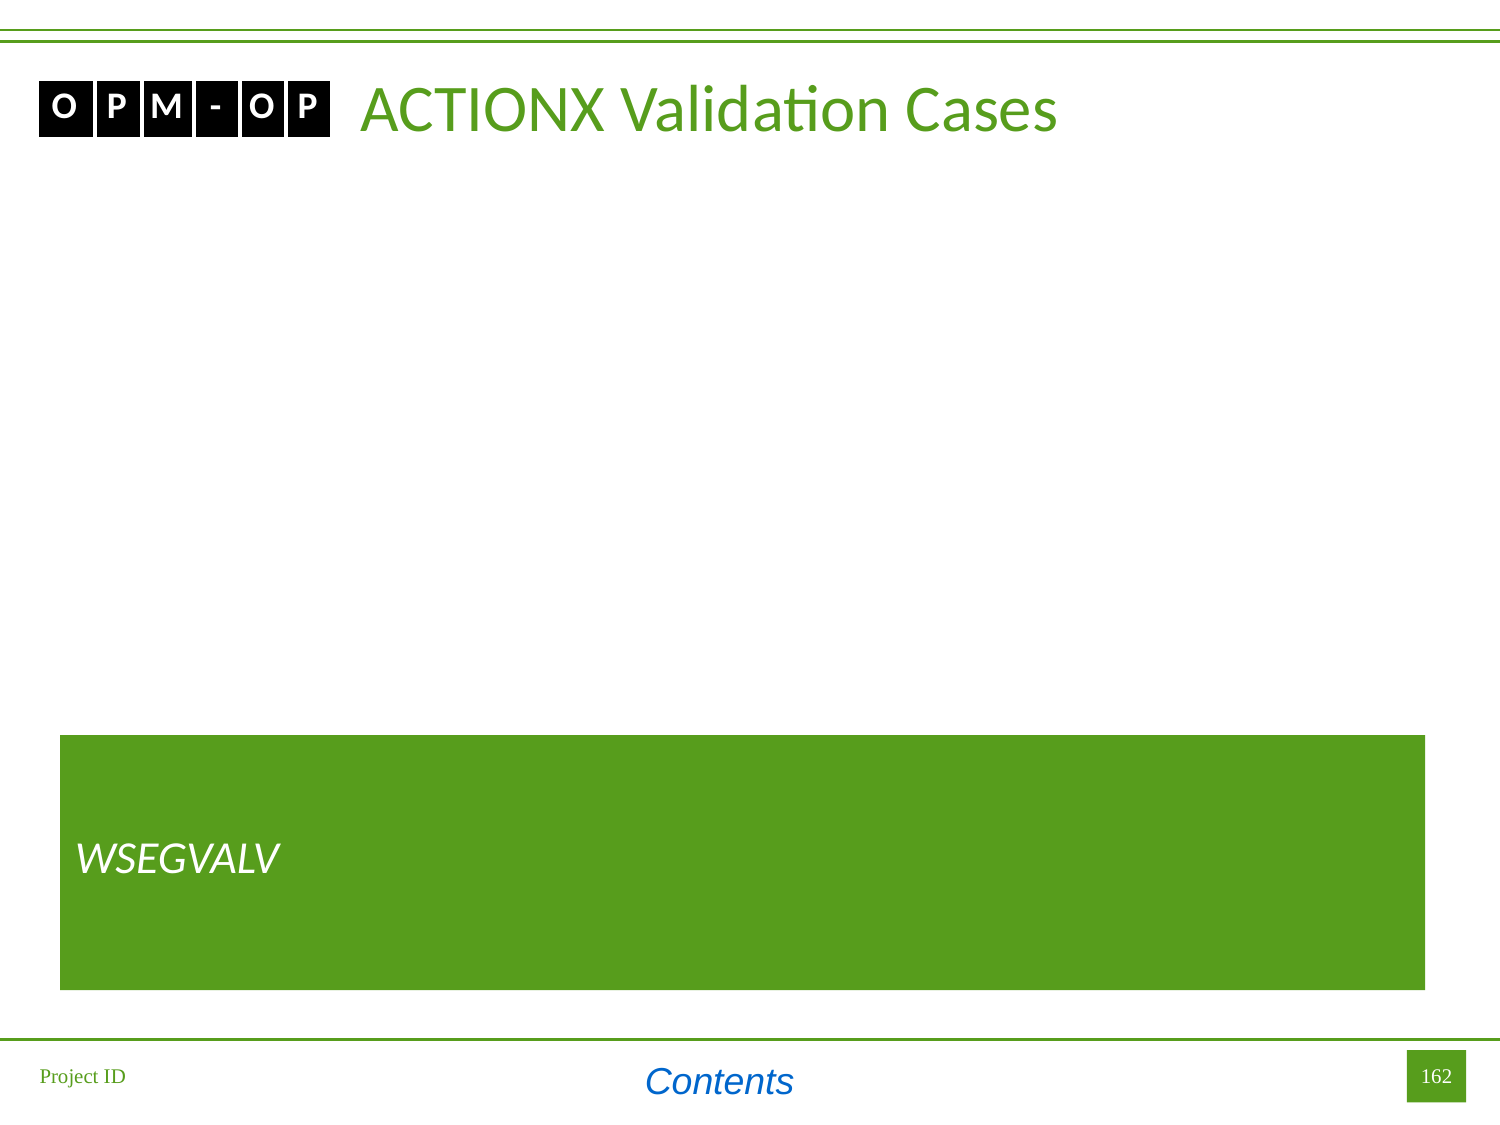

# ACTIONX Validation Cases
WSEGVALV
Project ID
162